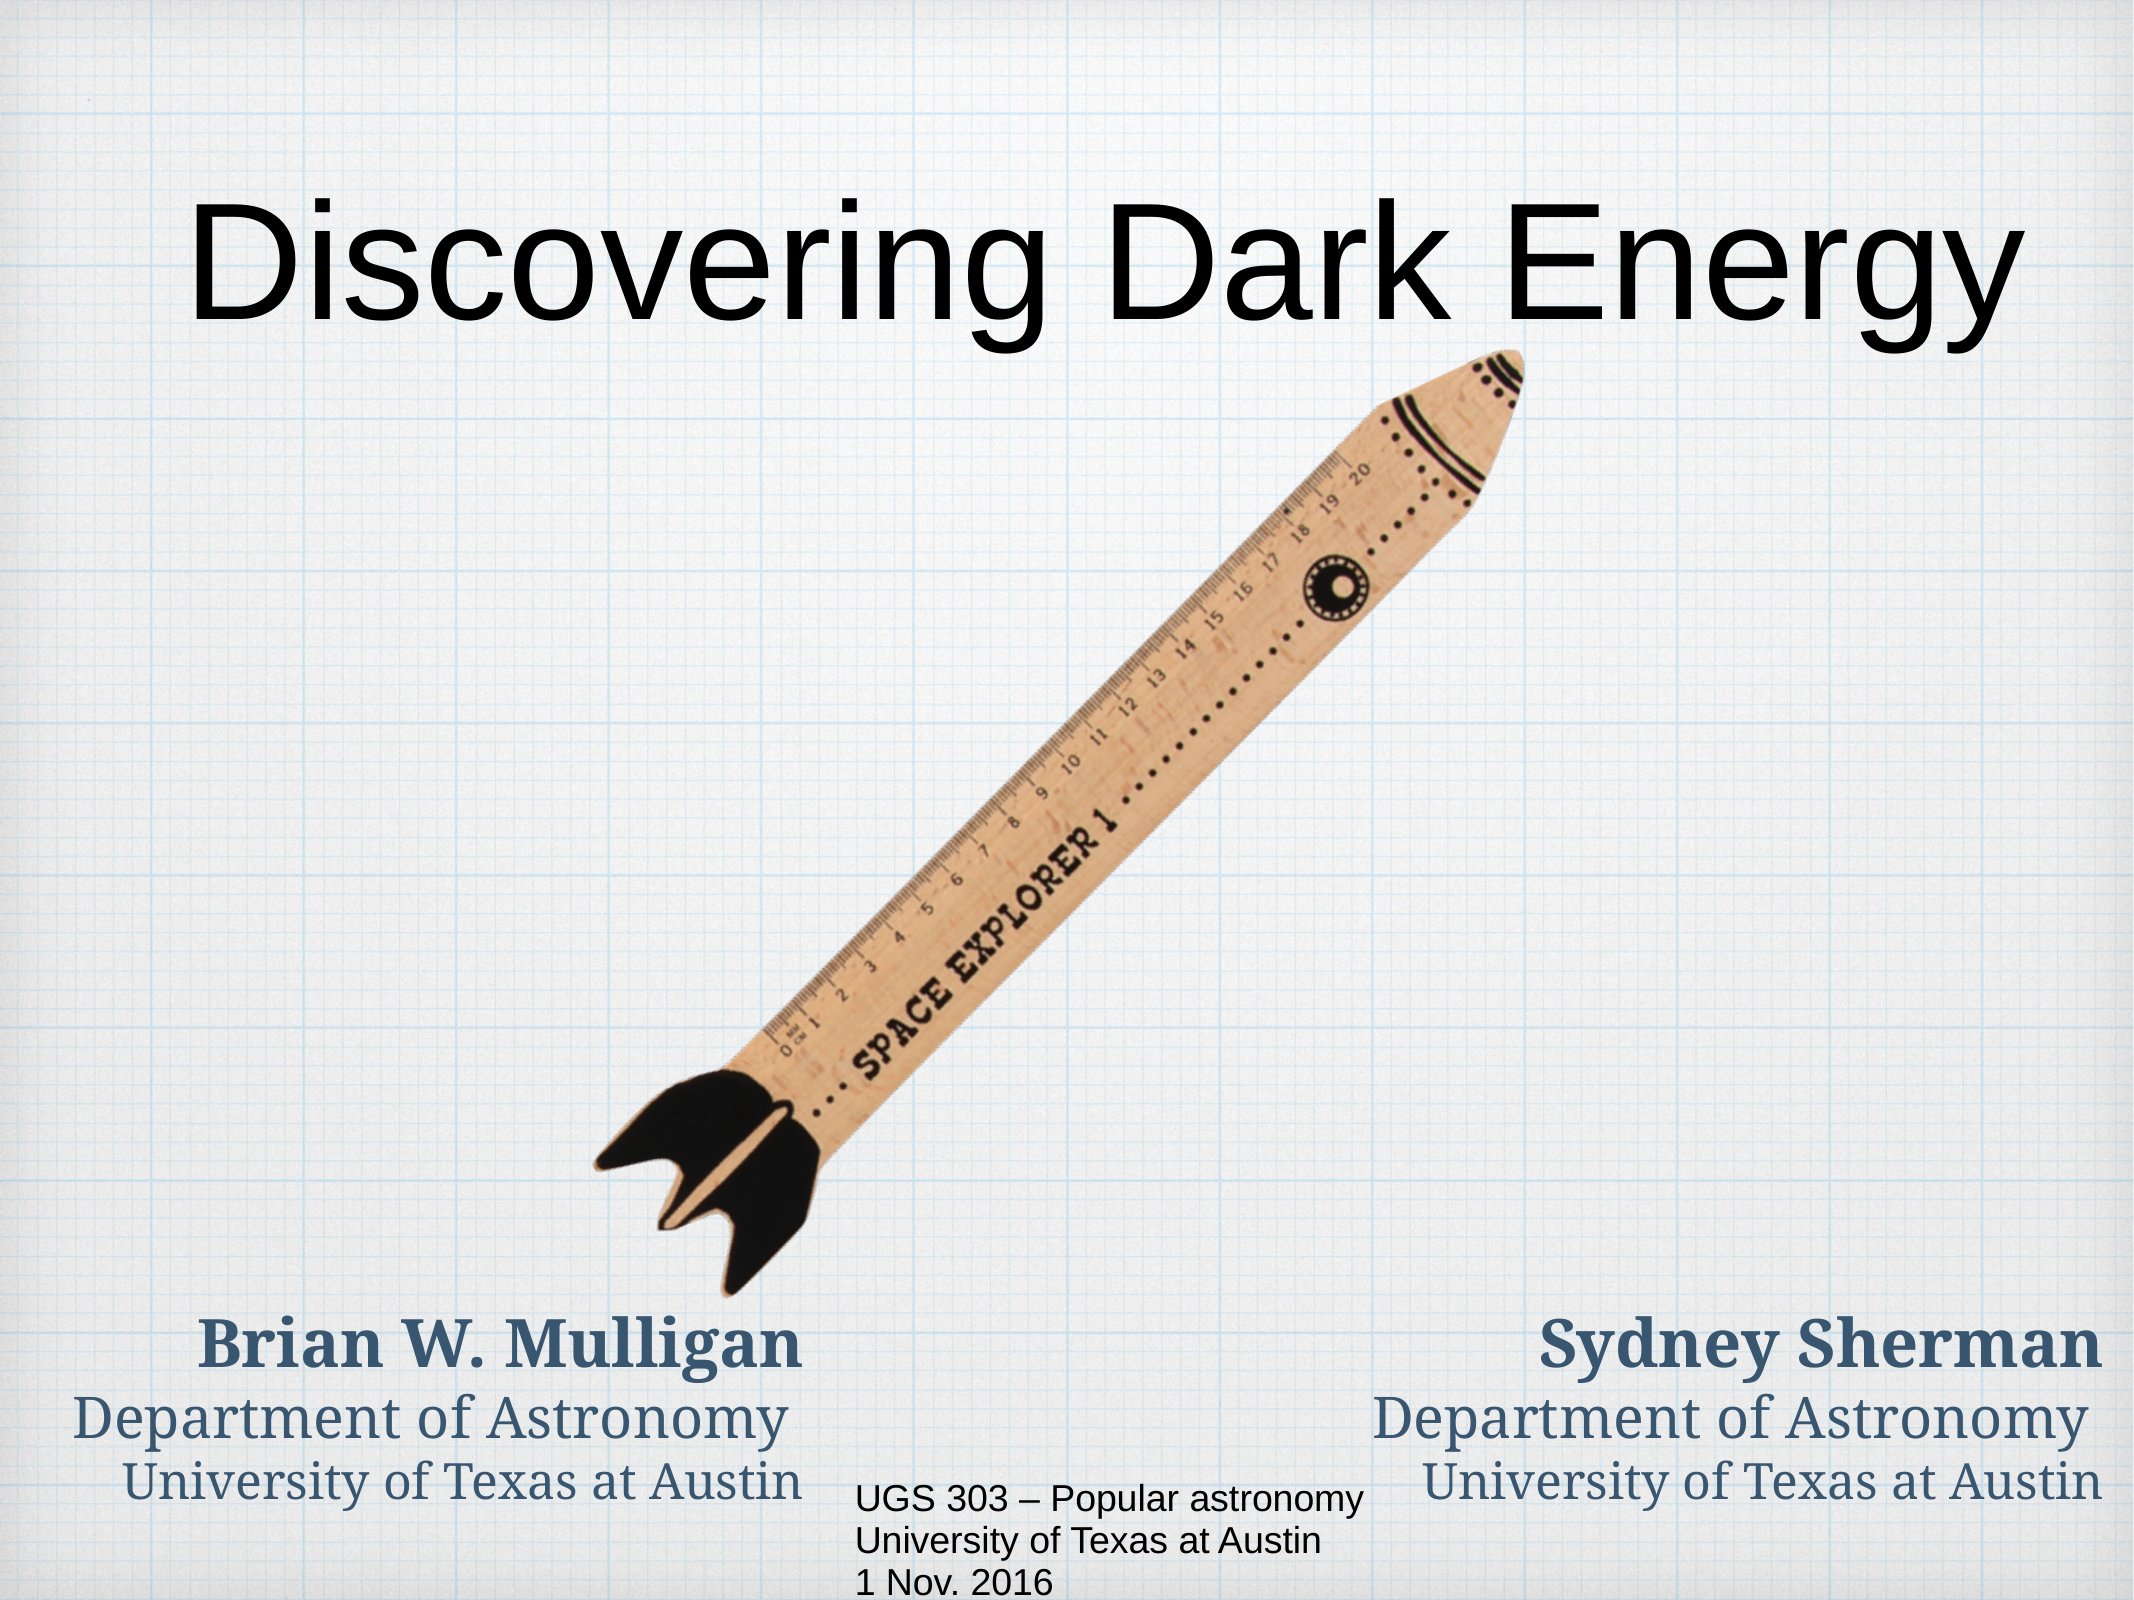

Discovering Dark Energy
Brian W. Mulligan
Department of Astronomy
University of Texas at Austin
Sydney Sherman
Department of Astronomy
University of Texas at Austin
UGS 303 – Popular astronomy
University of Texas at Austin
1 Nov. 2016